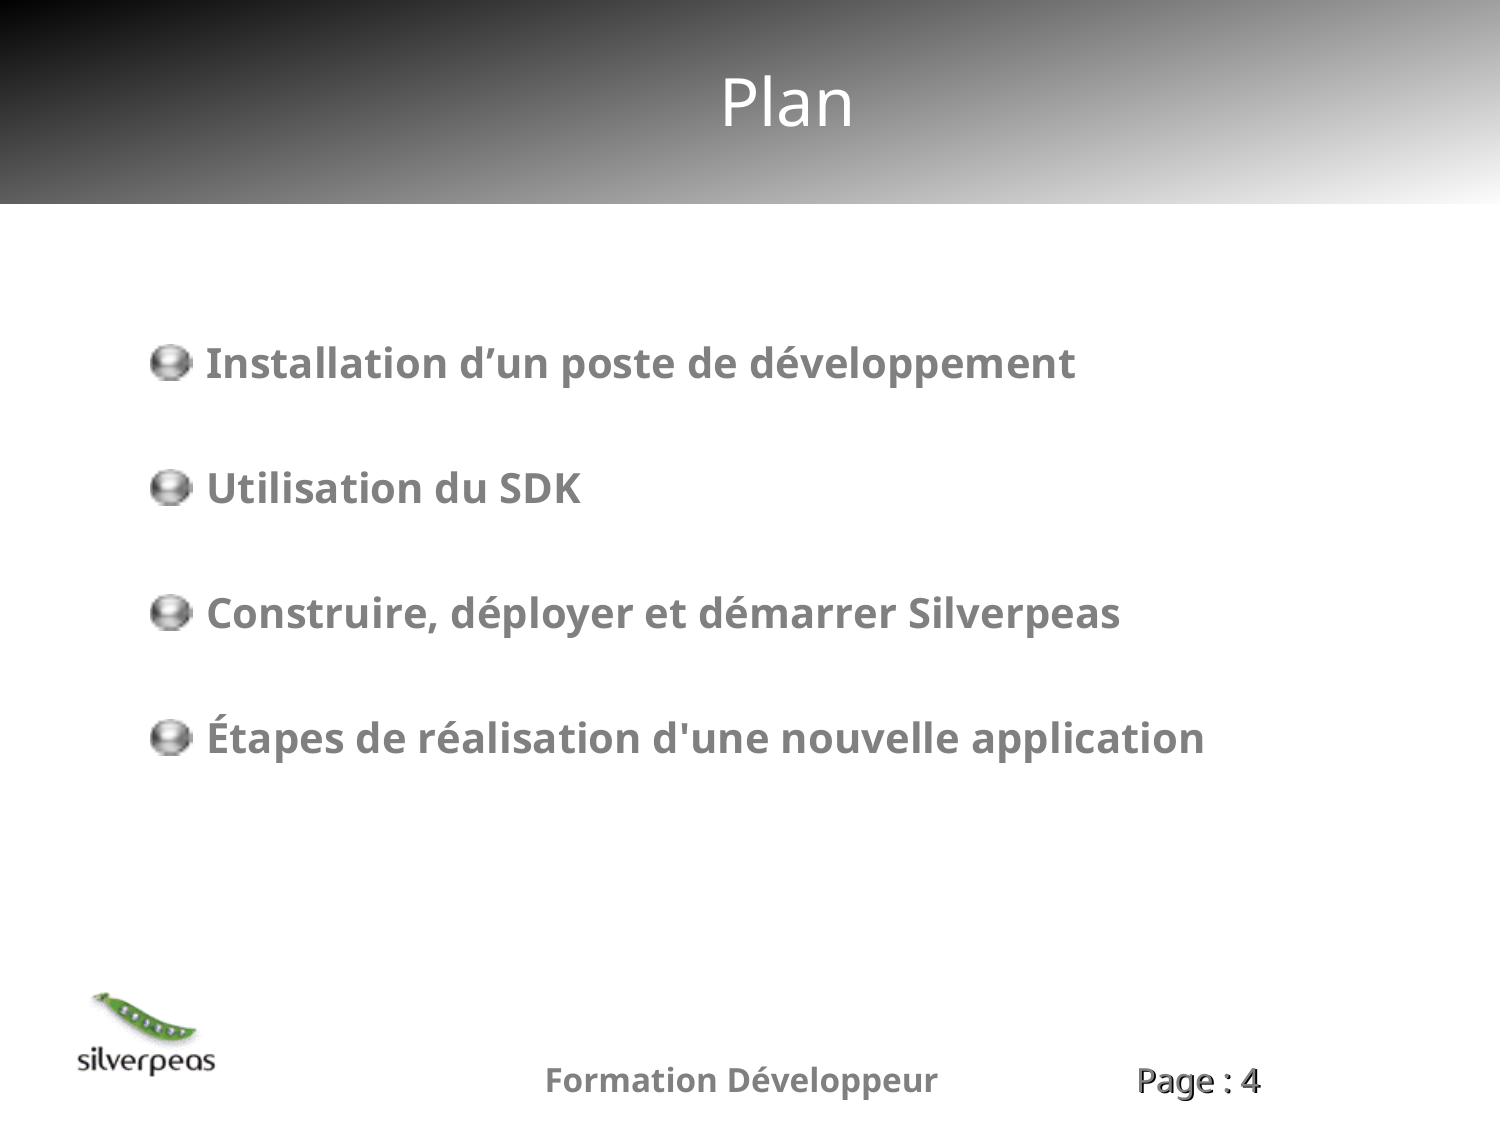

# Plan
Installation d’un poste de développement
Utilisation du SDK
Construire, déployer et démarrer Silverpeas
Étapes de réalisation d'une nouvelle application